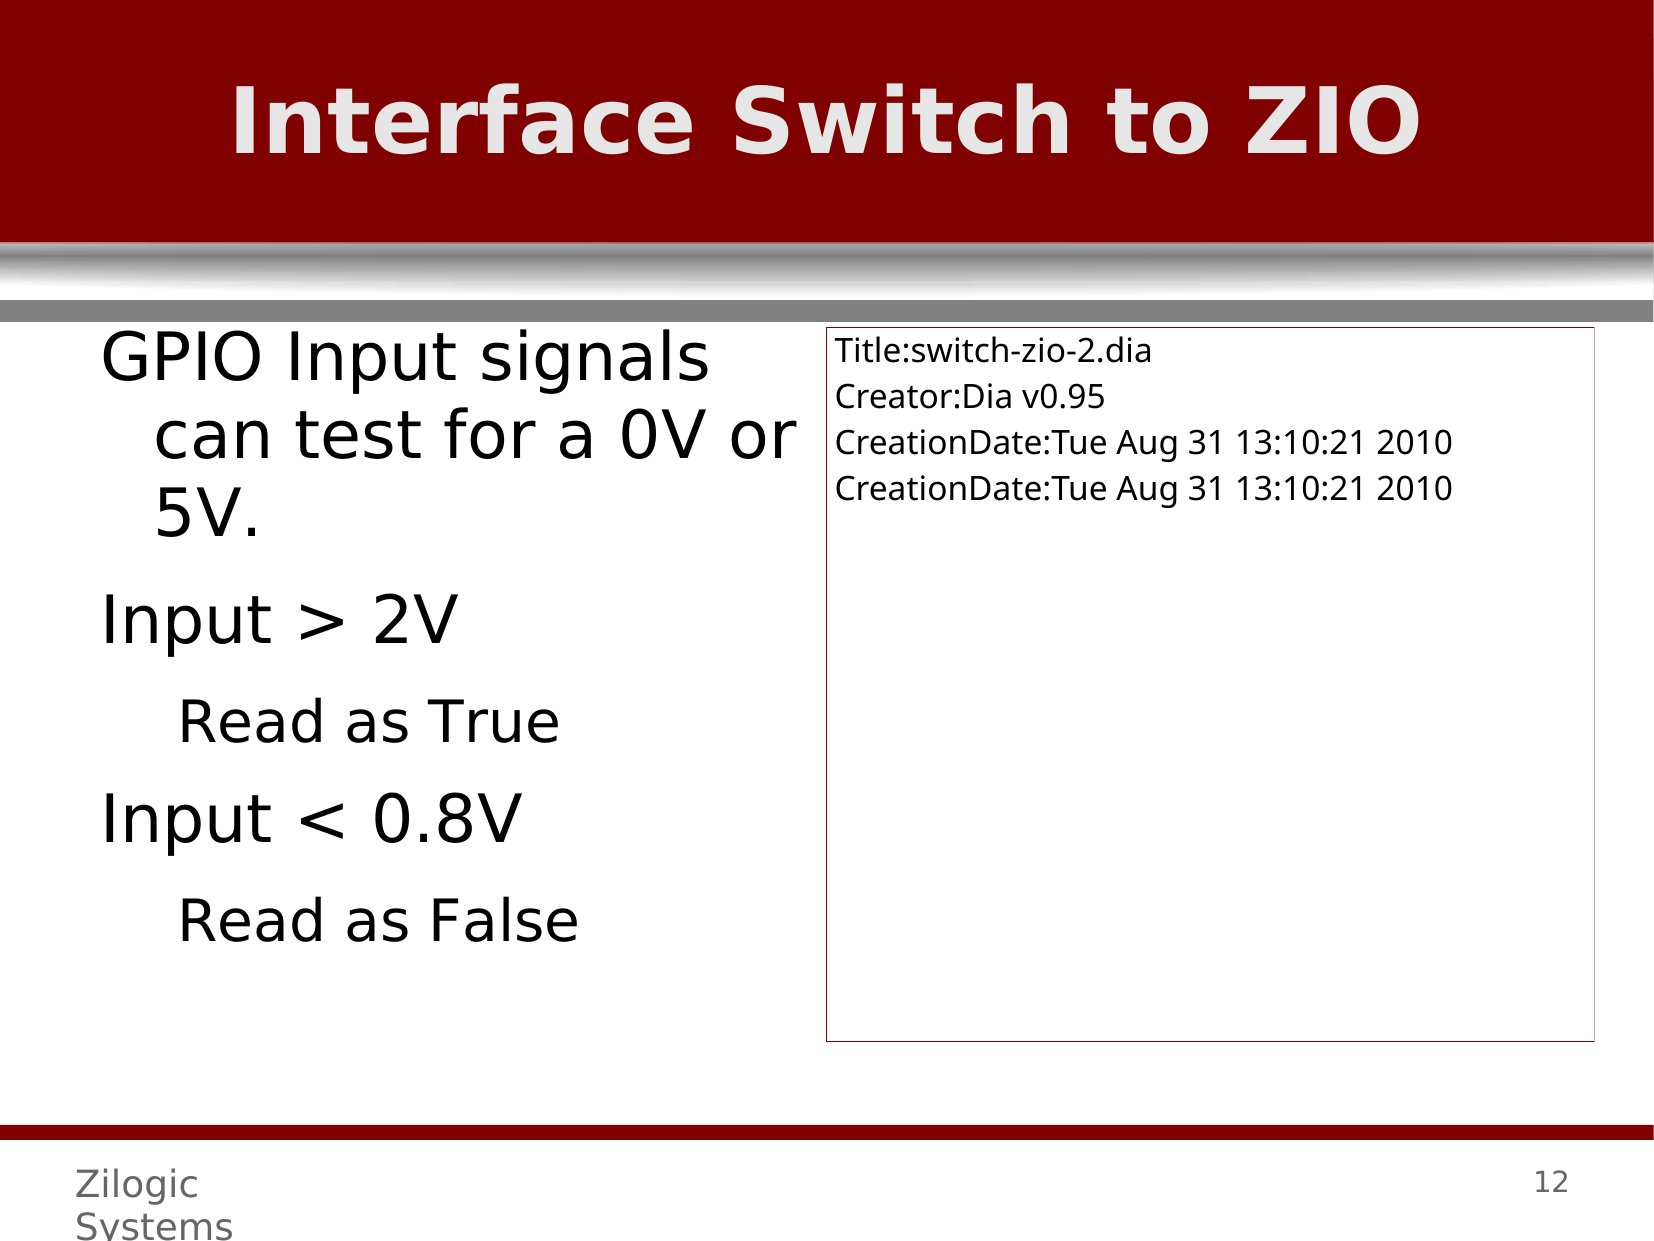

# Interface Switch to ZIO
GPIO Input signals can test for a 0V or 5V.
Input > 2V
Read as True
Input < 0.8V
Read as False
12